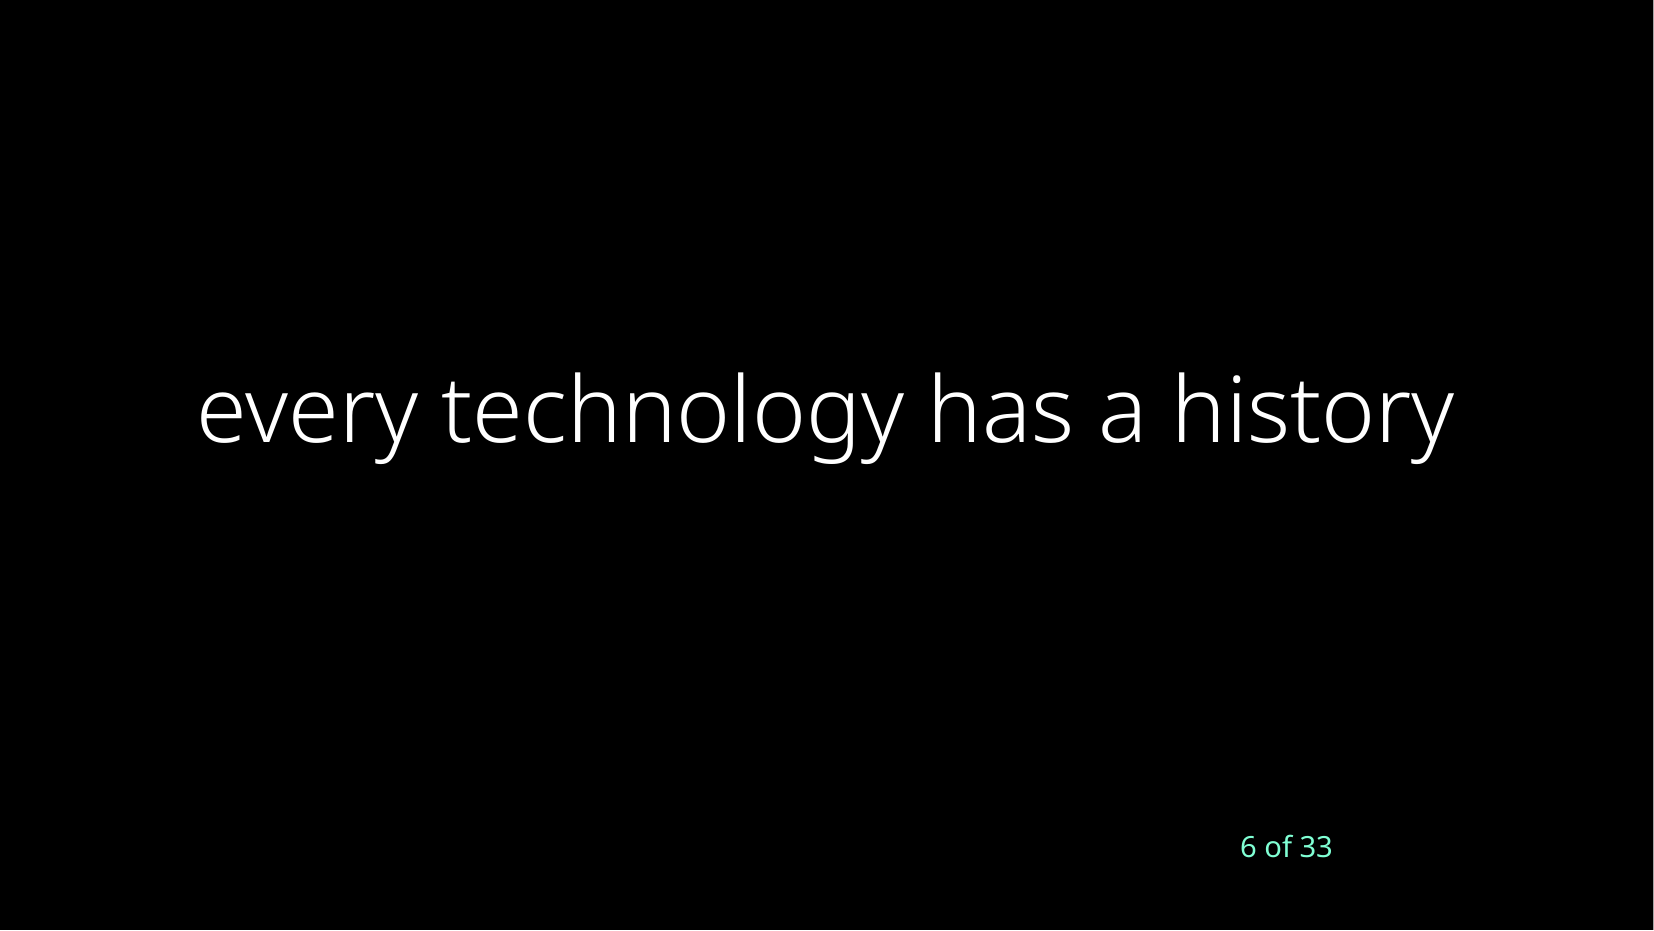

# every technology has a history
6